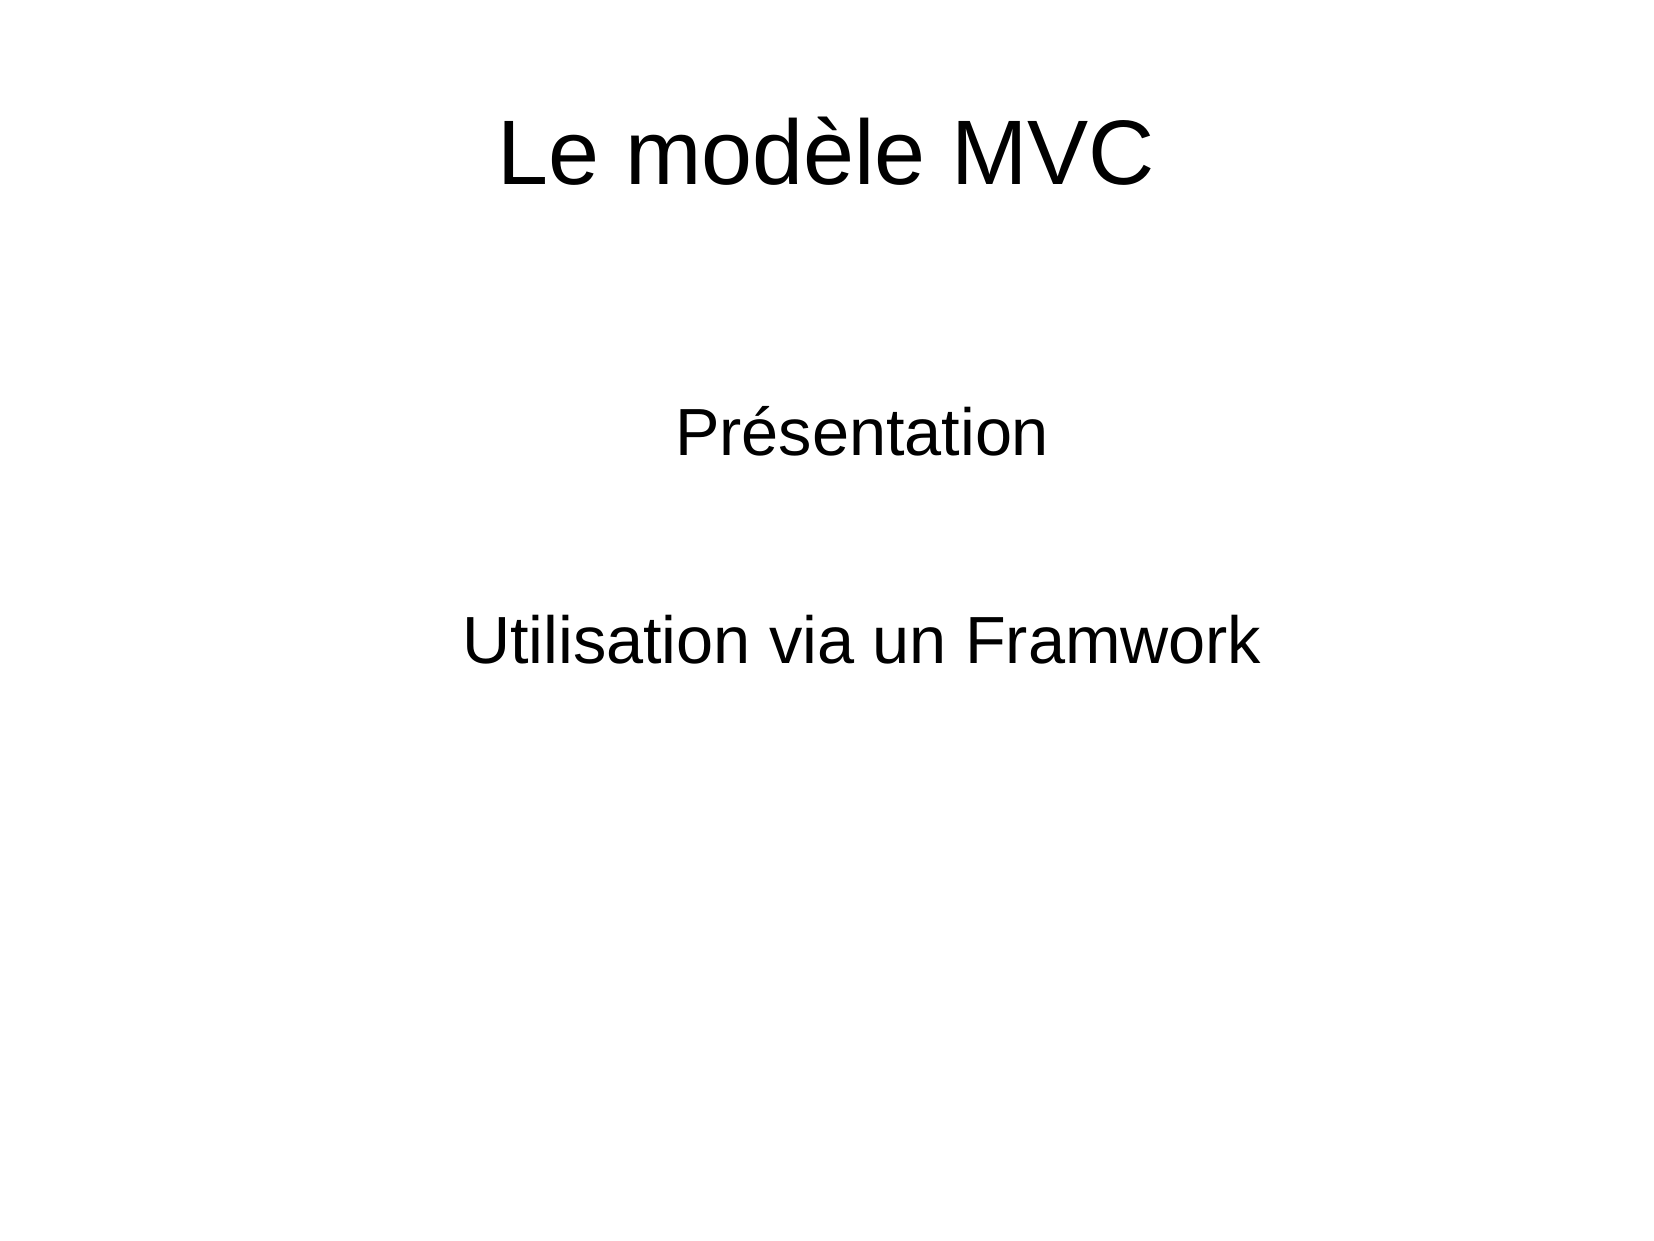

# Le modèle MVC
Présentation
Utilisation via un Framwork